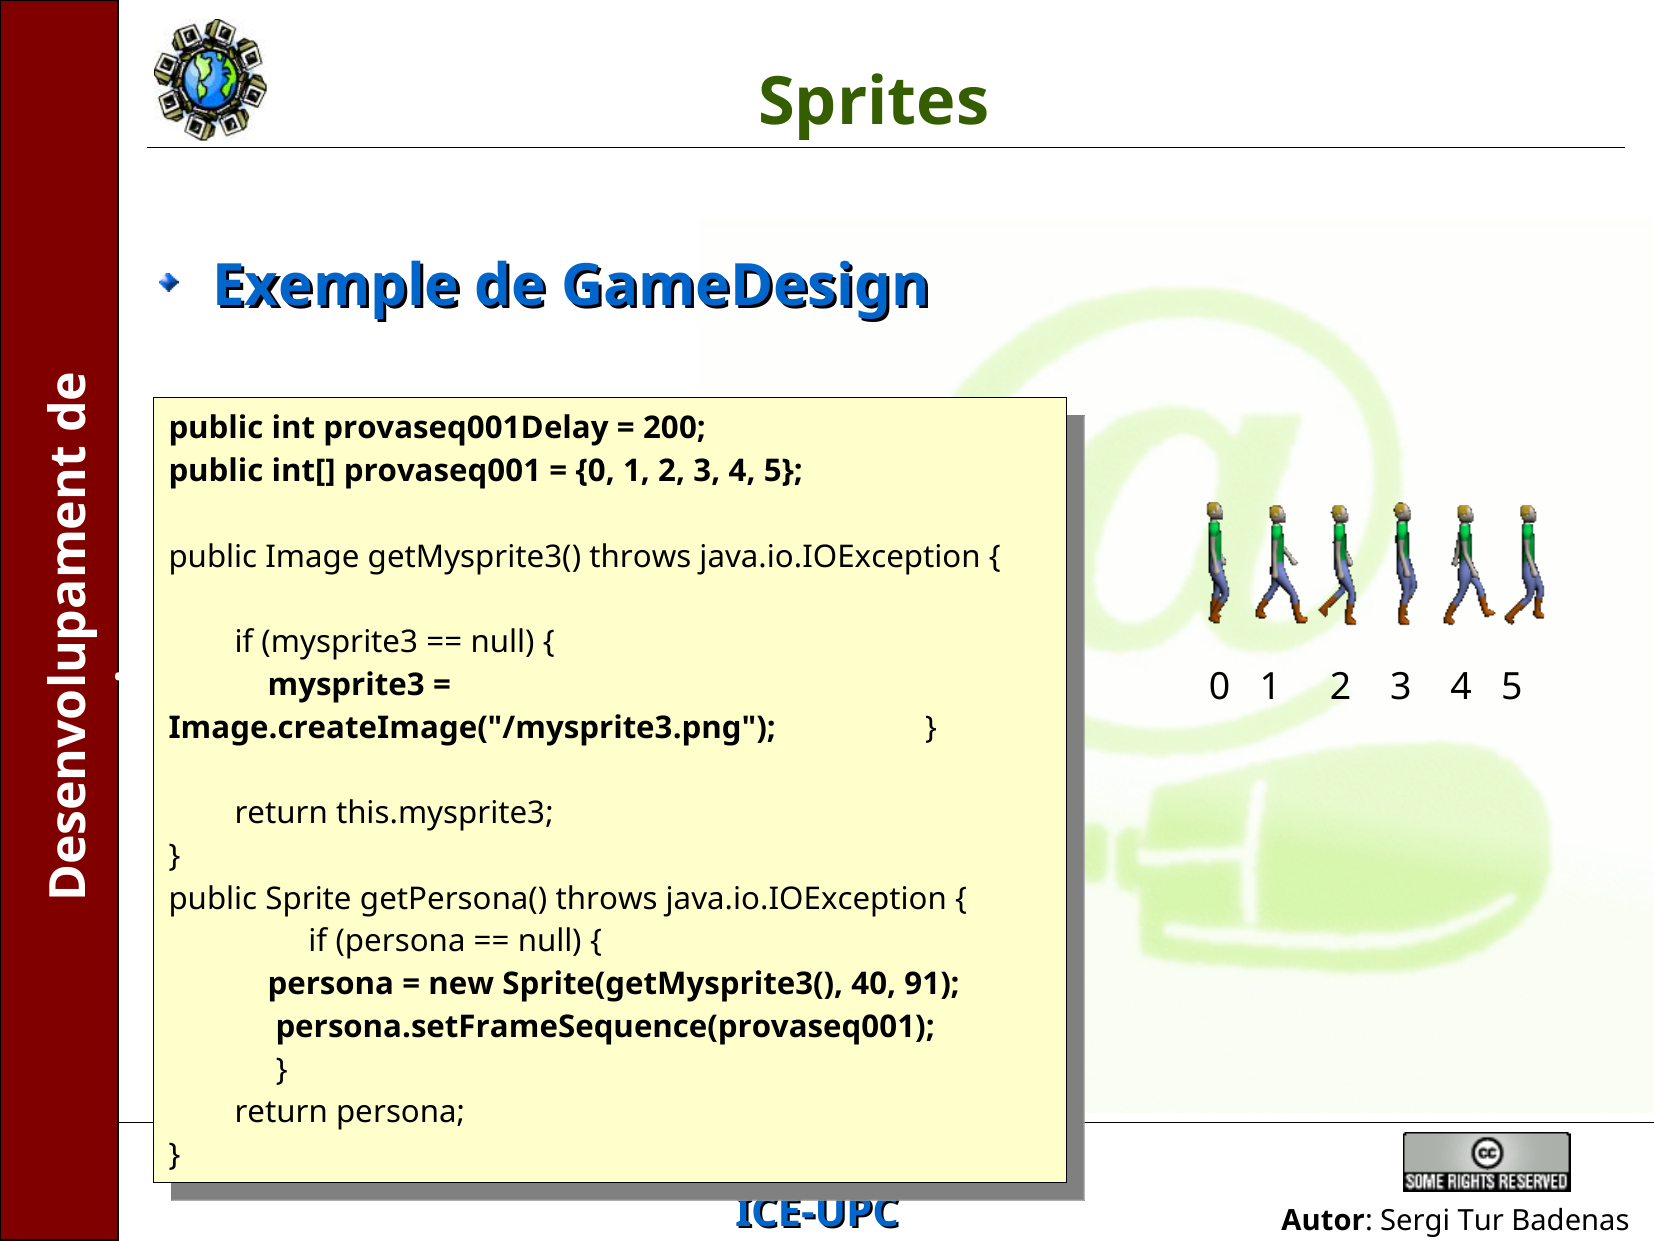

# Sprites
Exemple de GameDesign
public int provaseq001Delay = 200;
public int[] provaseq001 = {0, 1, 2, 3, 4, 5};
public Image getMysprite3() throws java.io.IOException {
 if (mysprite3 == null) {
 mysprite3 = Image.createImage("/mysprite3.png"); }
 return this.mysprite3;
}
public Sprite getPersona() throws java.io.IOException { if (persona == null) {
 persona = new Sprite(getMysprite3(), 40, 91); persona.setFrameSequence(provaseq001); }
 return persona;
}
0 1 2 3 4 5